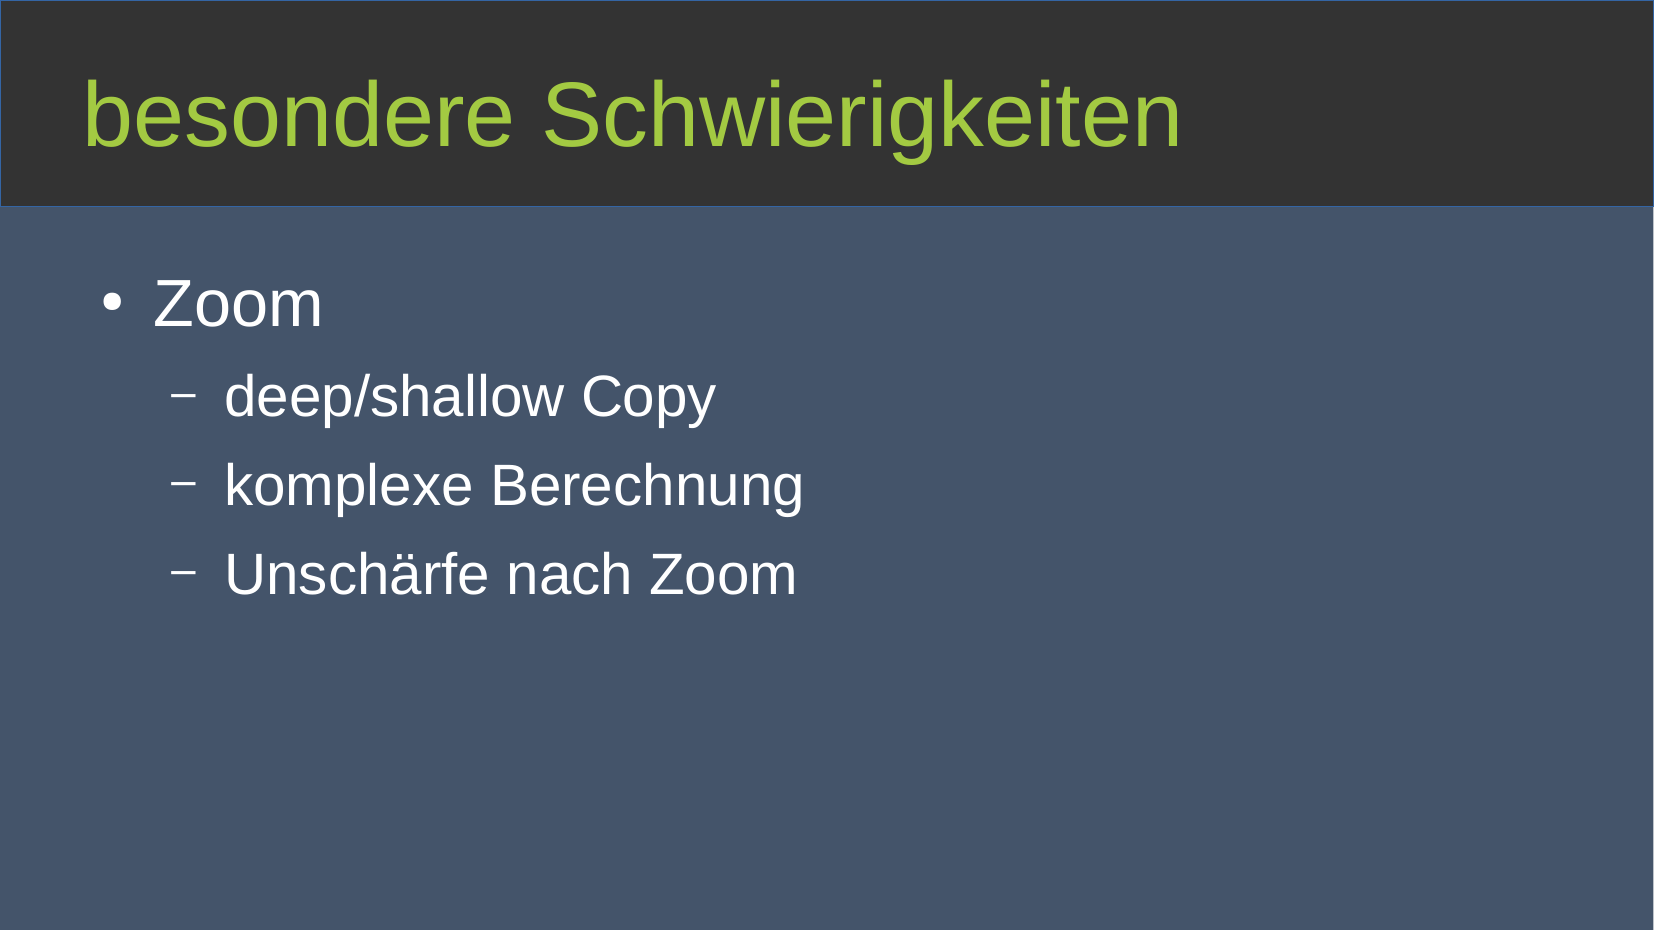

# besondere Schwierigkeiten
Zoom
deep/shallow Copy
komplexe Berechnung
Unschärfe nach Zoom